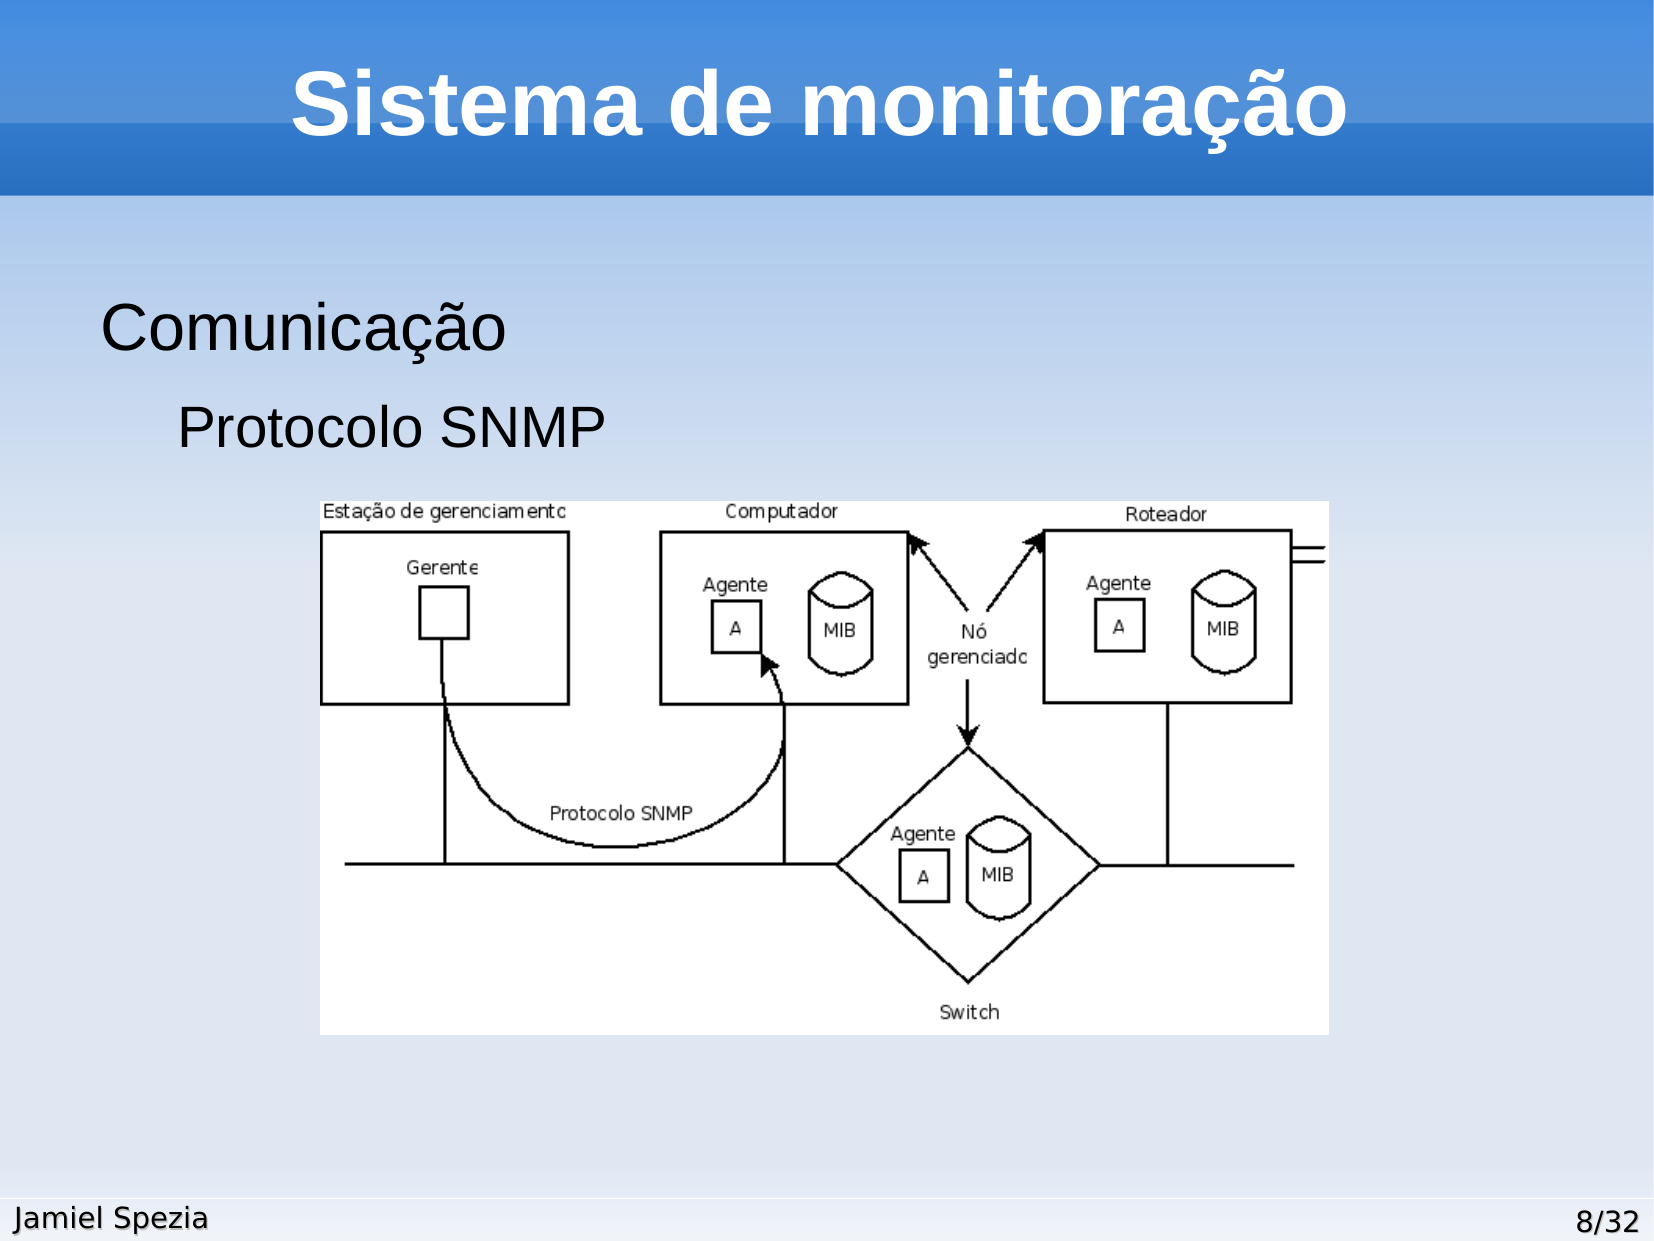

# Sistema de monitoração
Comunicação
Protocolo SNMP